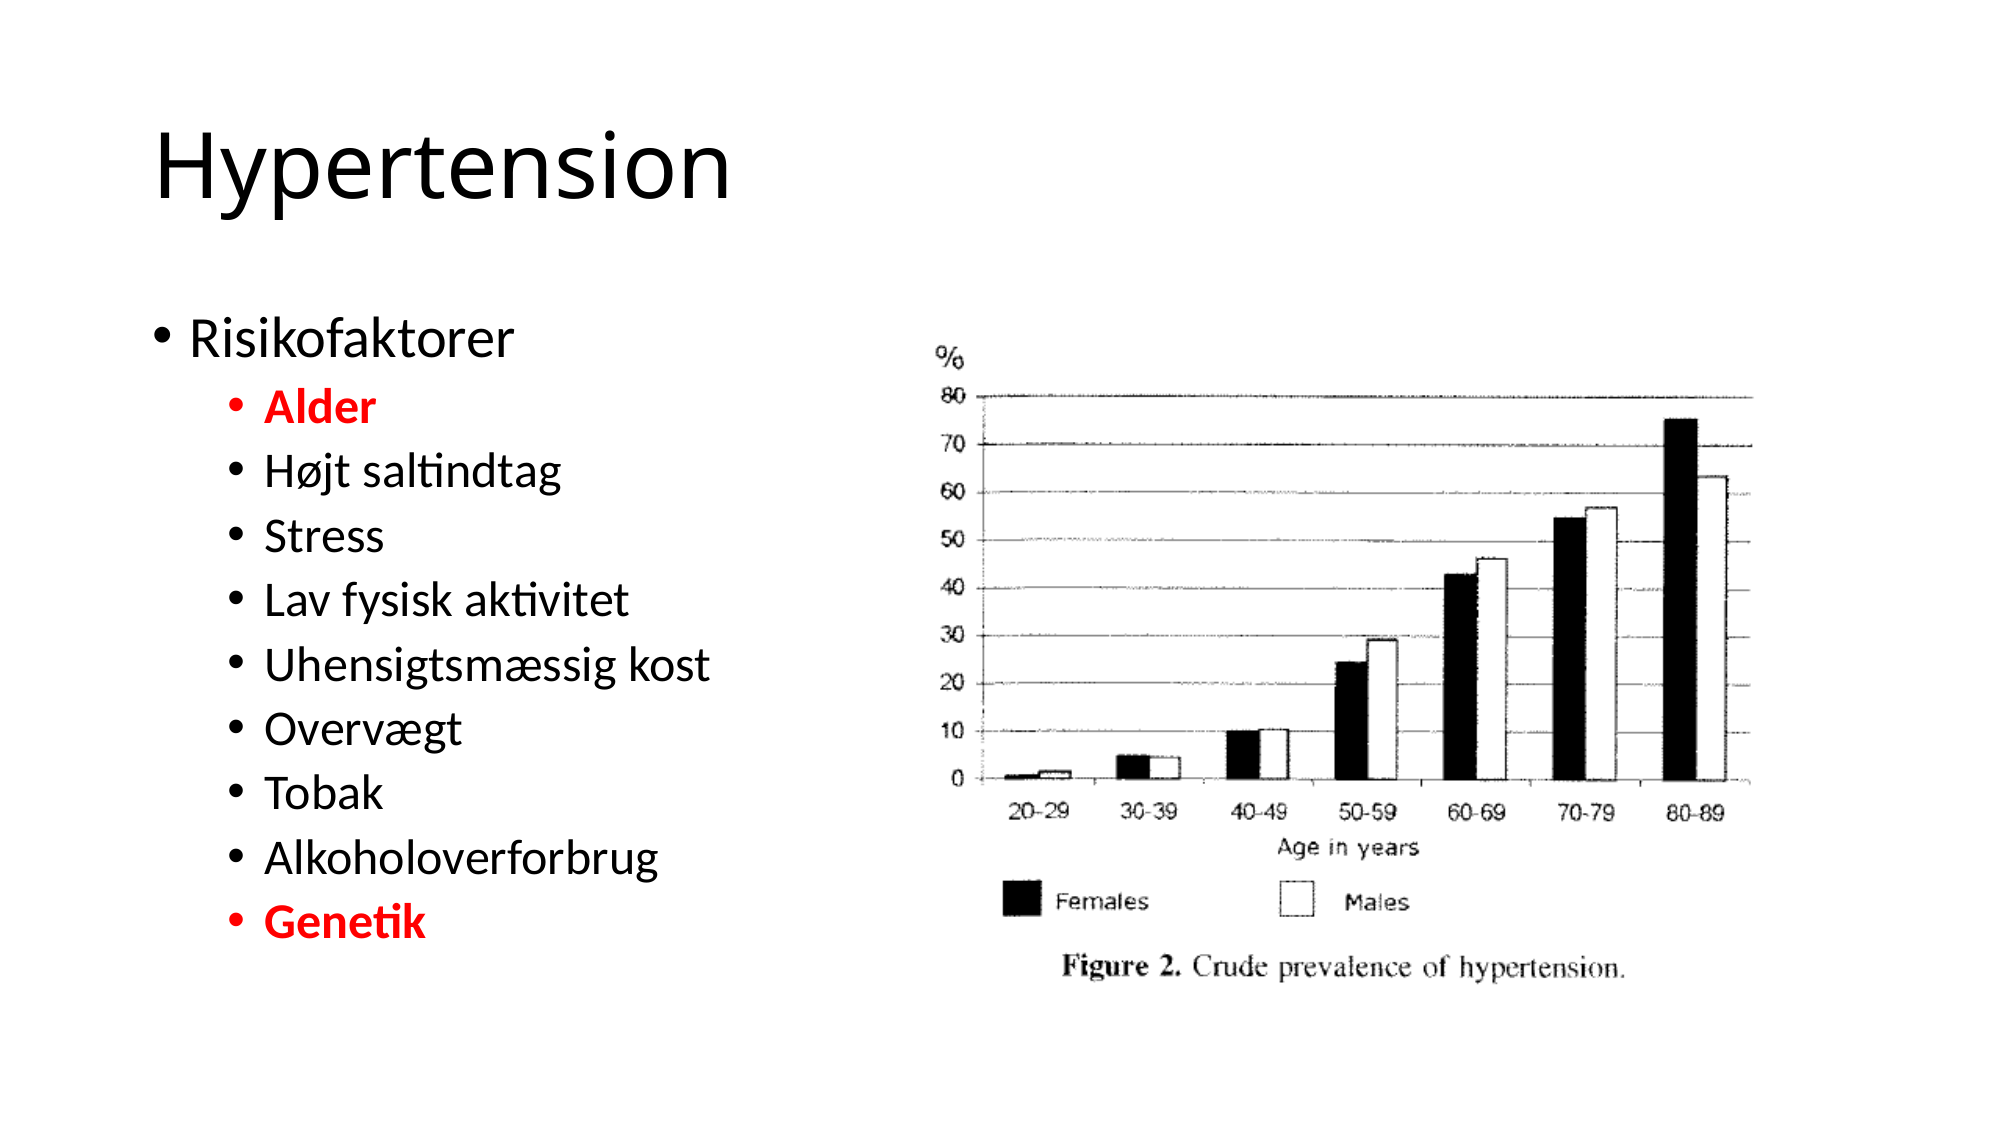

# Hypertension
Risikofaktorer
Alder
Højt saltindtag
Stress
Lav fysisk aktivitet
Uhensigtsmæssig kost
Overvægt
Tobak
Alkoholoverforbrug
Genetik